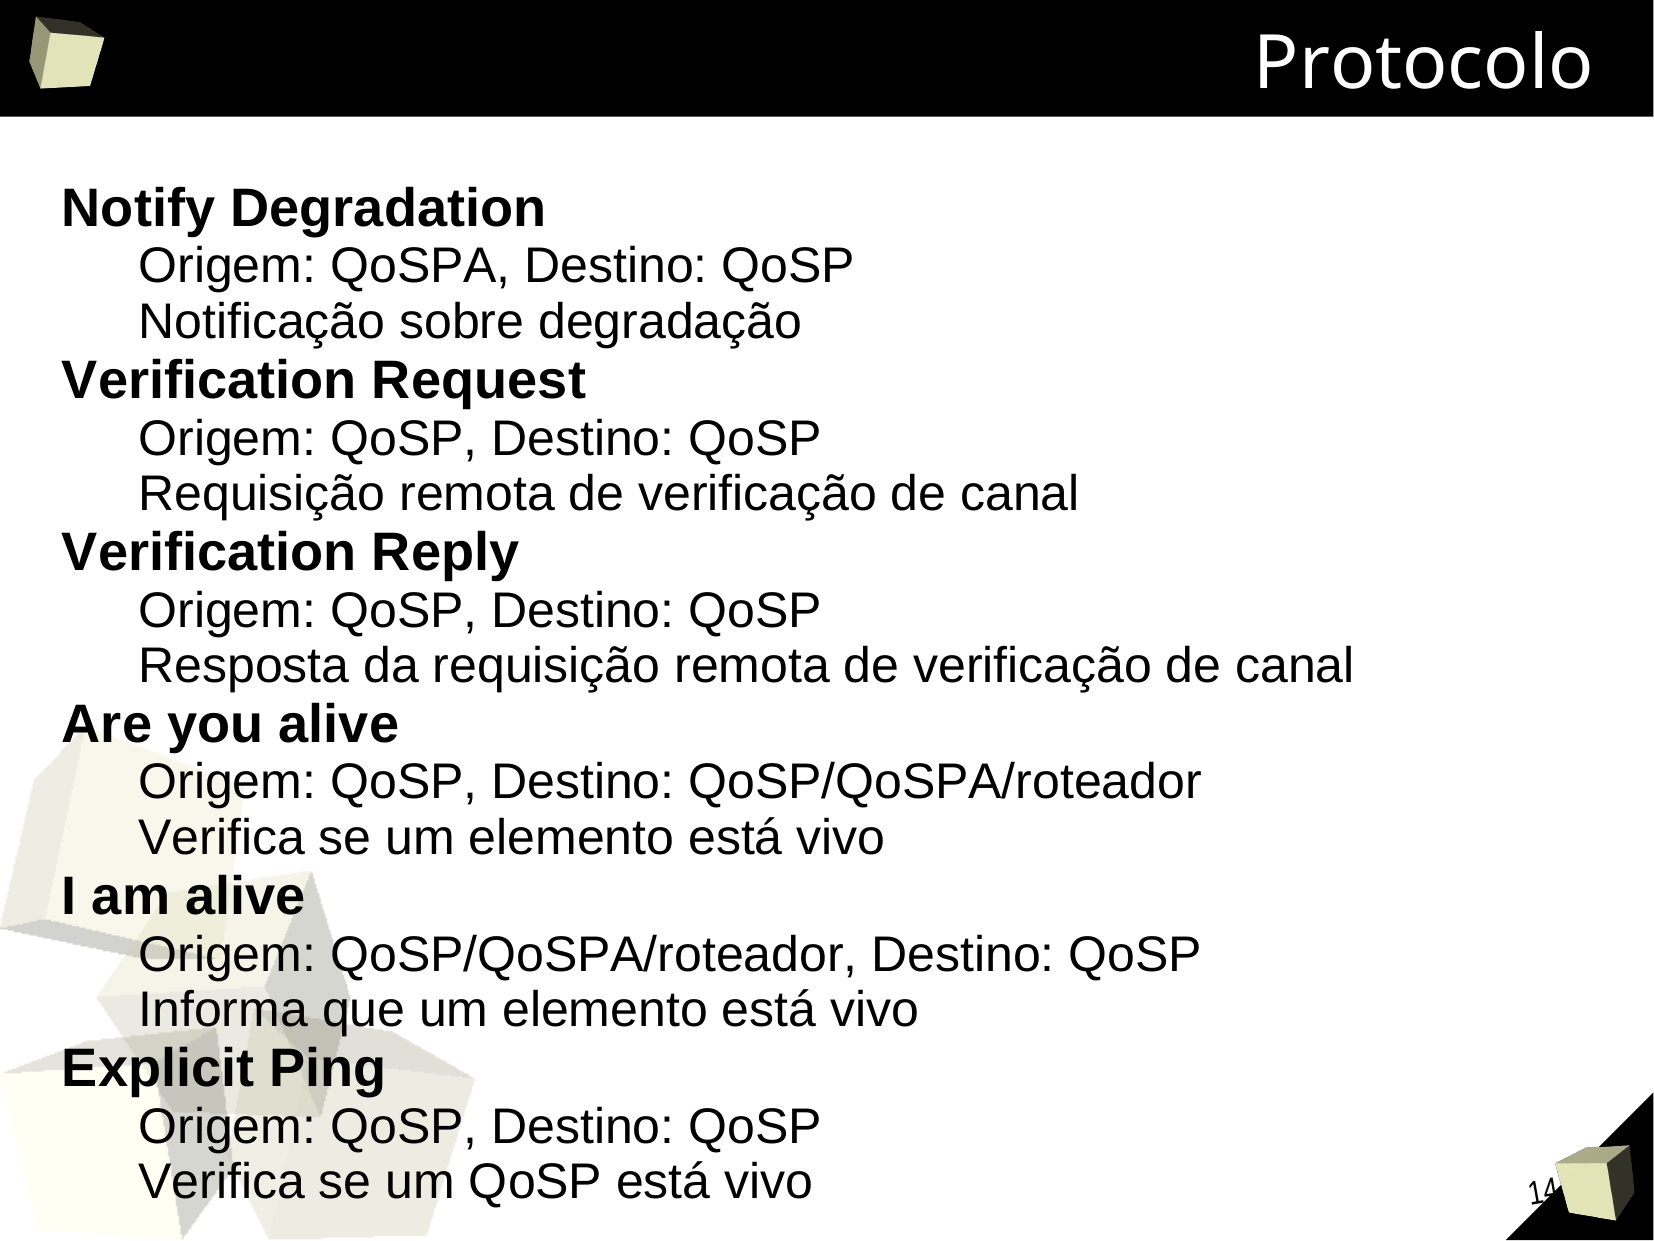

# Protocolo
Notify Degradation
Origem: QoSPA, Destino: QoSP
Notificação sobre degradação
Verification Request
Origem: QoSP, Destino: QoSP
Requisição remota de verificação de canal
Verification Reply
Origem: QoSP, Destino: QoSP
Resposta da requisição remota de verificação de canal
Are you alive
Origem: QoSP, Destino: QoSP/QoSPA/roteador
Verifica se um elemento está vivo
I am alive
Origem: QoSP/QoSPA/roteador, Destino: QoSP
Informa que um elemento está vivo
Explicit Ping
Origem: QoSP, Destino: QoSP
Verifica se um QoSP está vivo